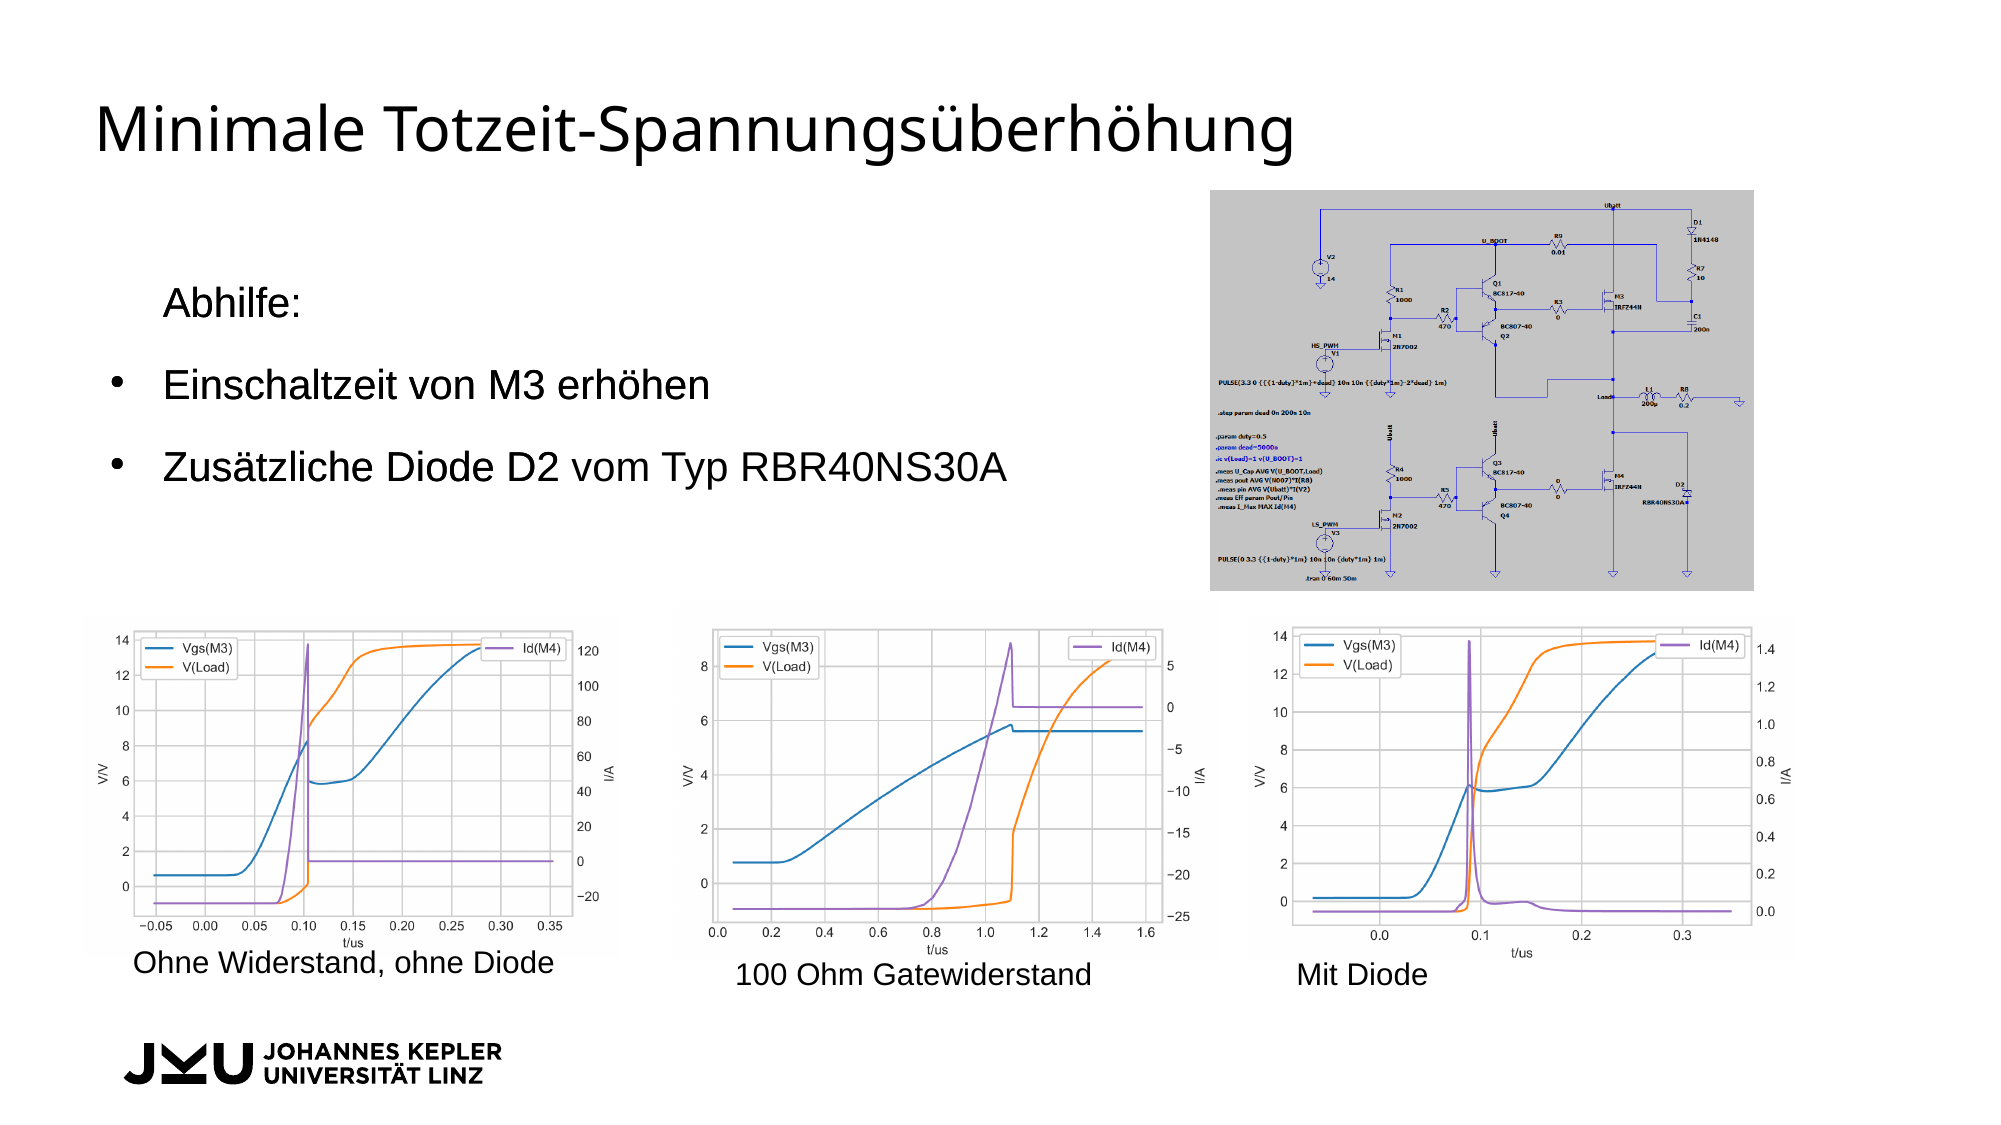

# Minimale Totzeit-Spannungsüberhöhung
Abhilfe:
Einschaltzeit von M3 erhöhen
Zusätzliche Diode D2
Abhilfe:
Einschaltzeit von M3 erhöhen
Zusätzliche Diode D2 vom Typ RBR40NS30A
Ohne Widerstand, ohne Diode
100 Ohm Gatewiderstand
Mit Diode